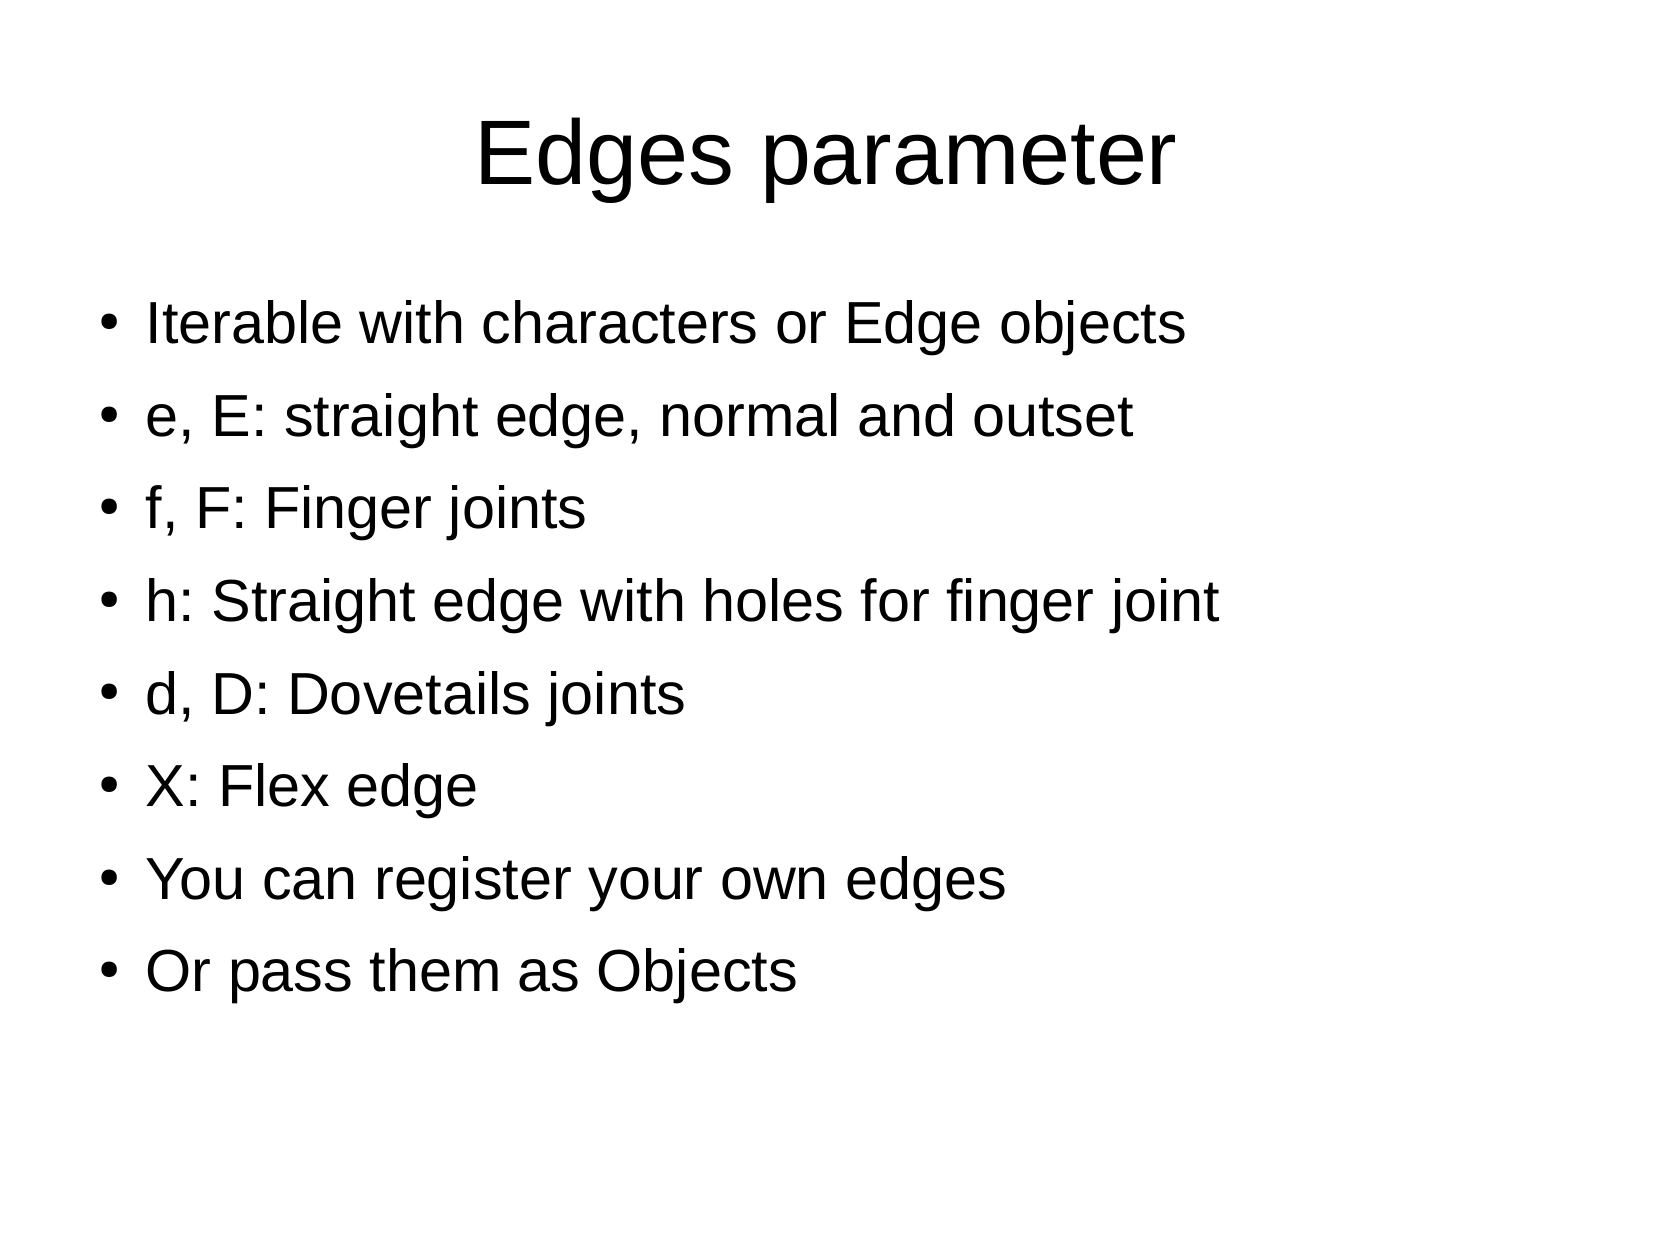

# Edges parameter
Iterable with characters or Edge objects
e, E: straight edge, normal and outset
f, F: Finger joints
h: Straight edge with holes for finger joint
d, D: Dovetails joints
X: Flex edge
You can register your own edges
Or pass them as Objects